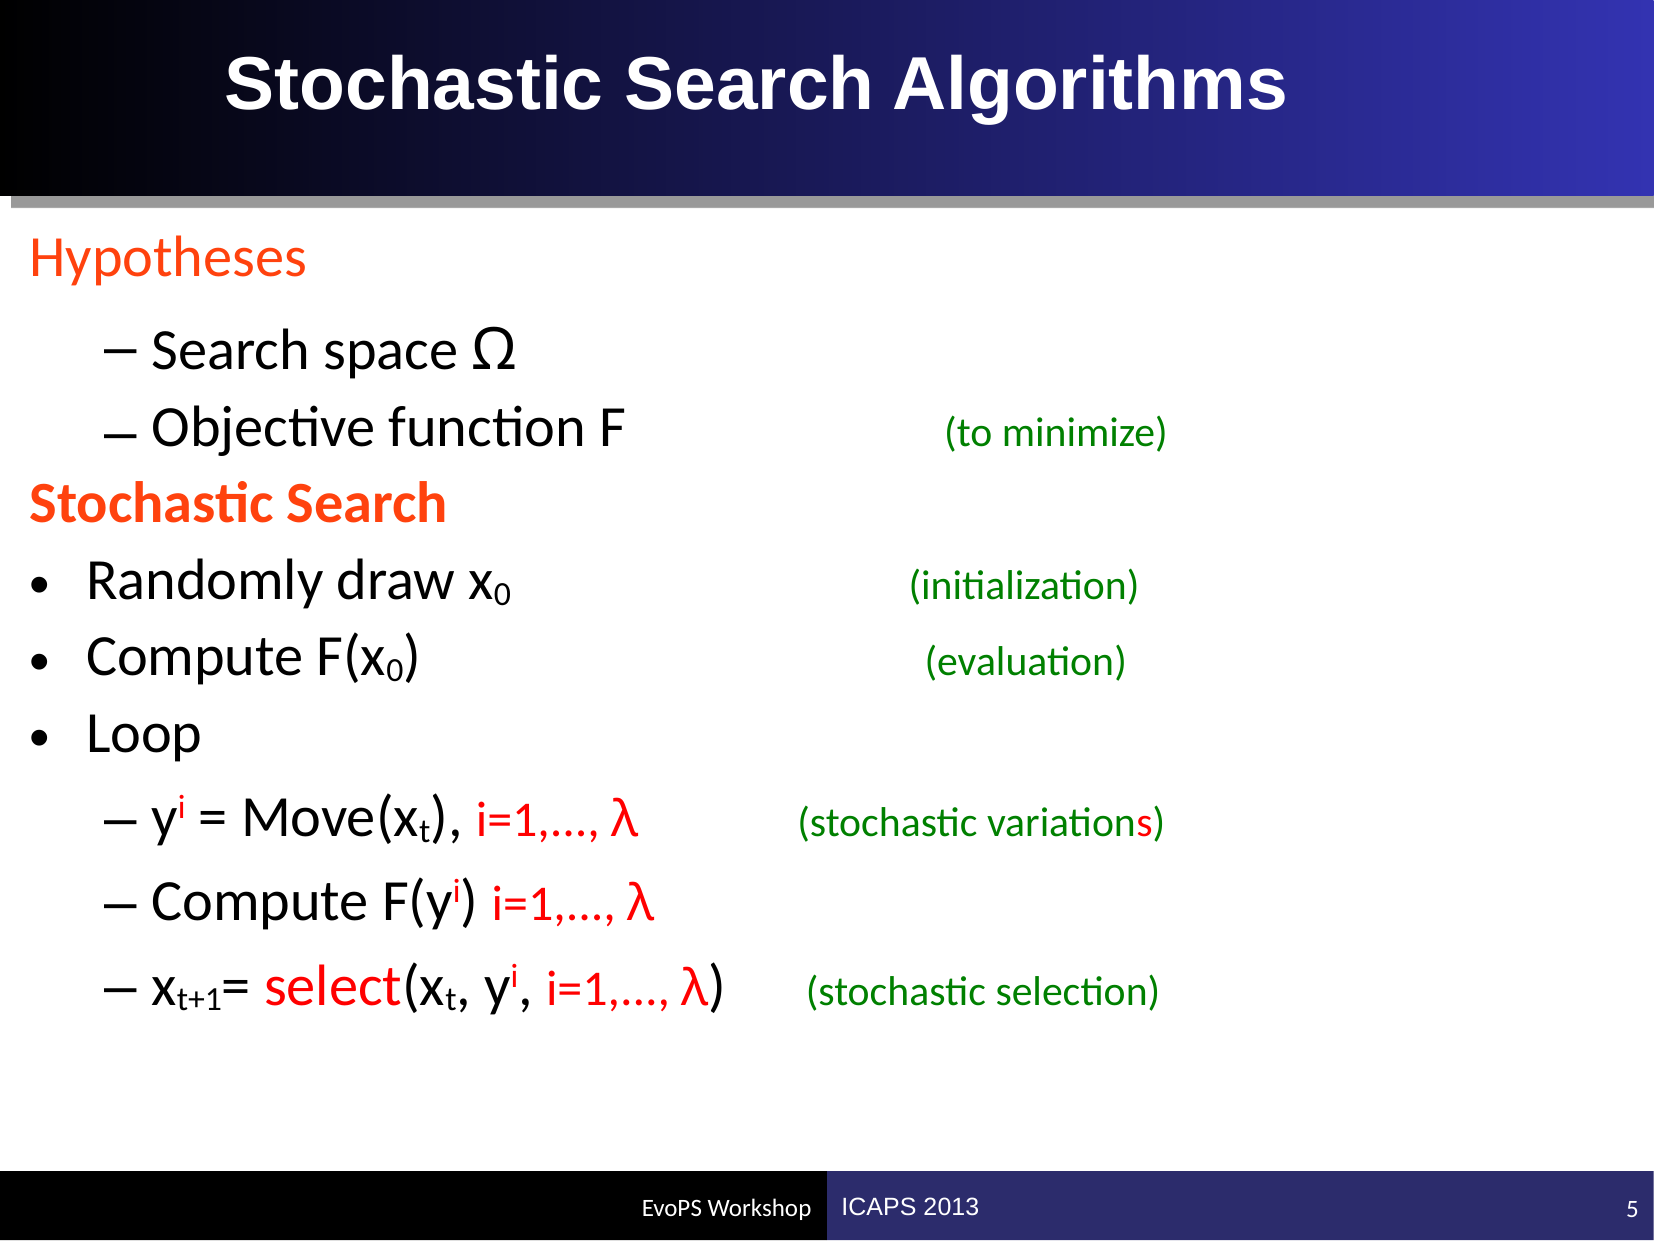

Stochastic Search Algorithms
# Hypotheses
Search space Ω
Objective function F (to minimize)
Stochastic Search
Randomly draw x0 (initialization)
Compute F(x0) (evaluation)
Loop
yi = Move(xt), i=1,..., λ (stochastic variations)
Compute F(yi) i=1,..., λ
xt+1= select(xt, yi, i=1,..., λ) (stochastic selection)
5